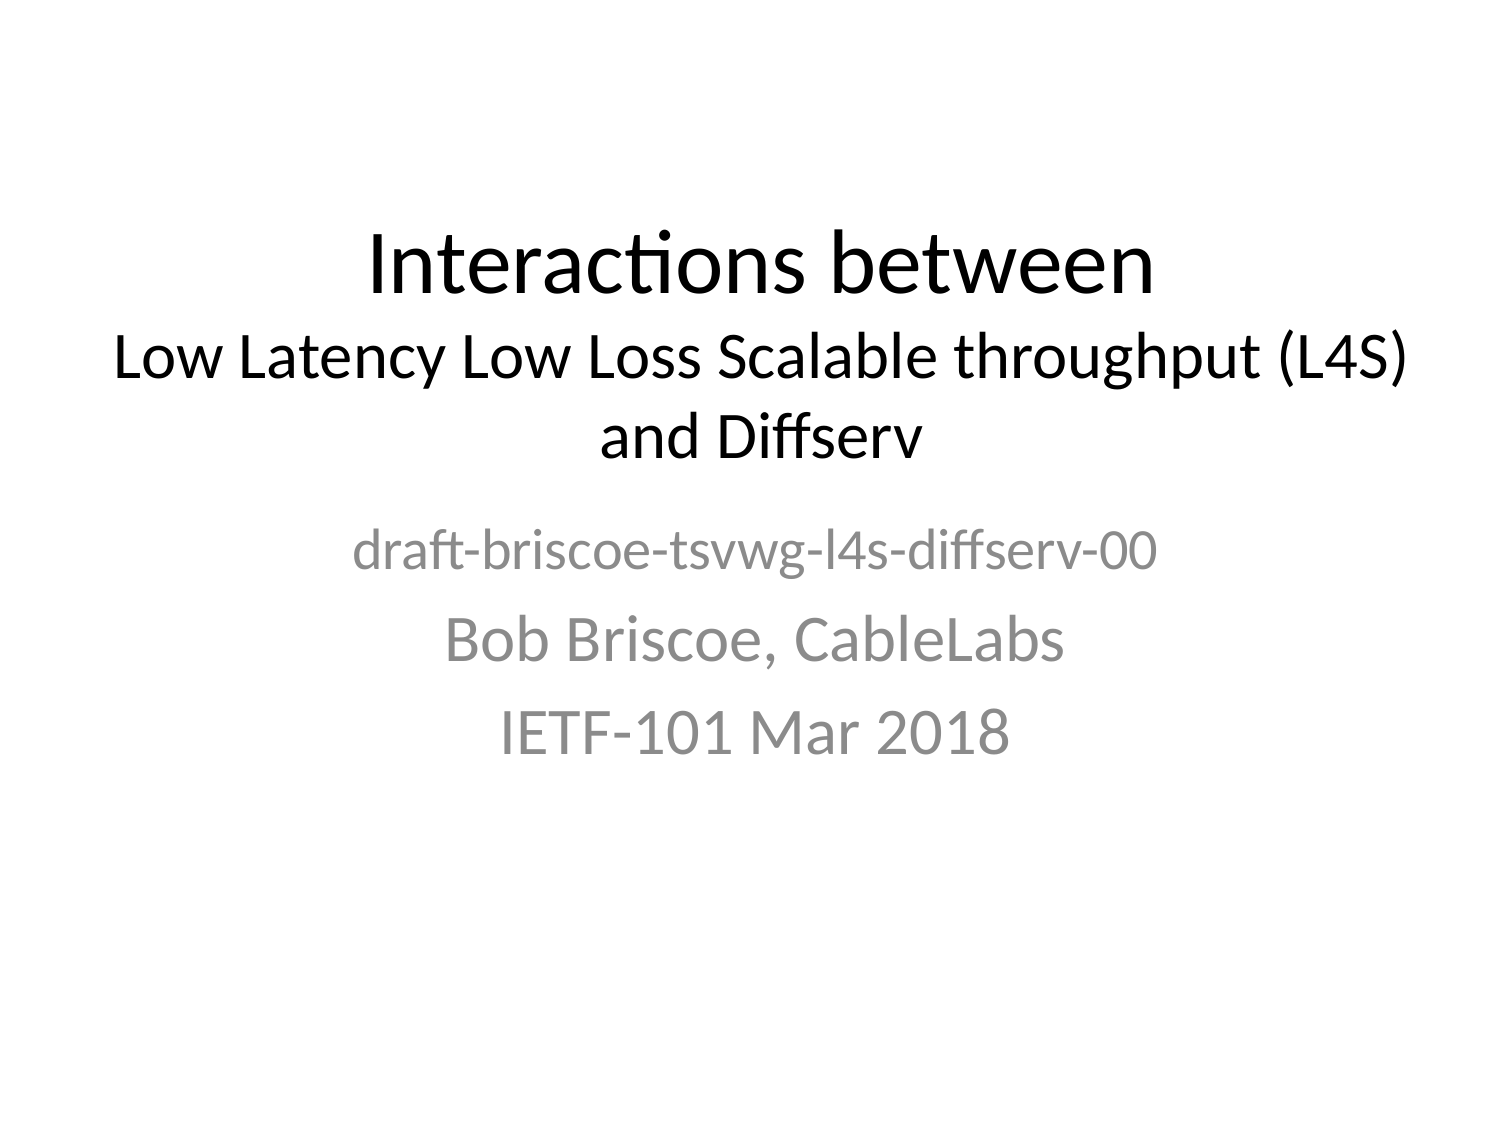

Interactions between
Low Latency Low Loss Scalable throughput (L4S) and Diffserv
draft-briscoe-tsvwg-l4s-diffserv-00
Bob Briscoe, CableLabs
IETF-101 Mar 2018